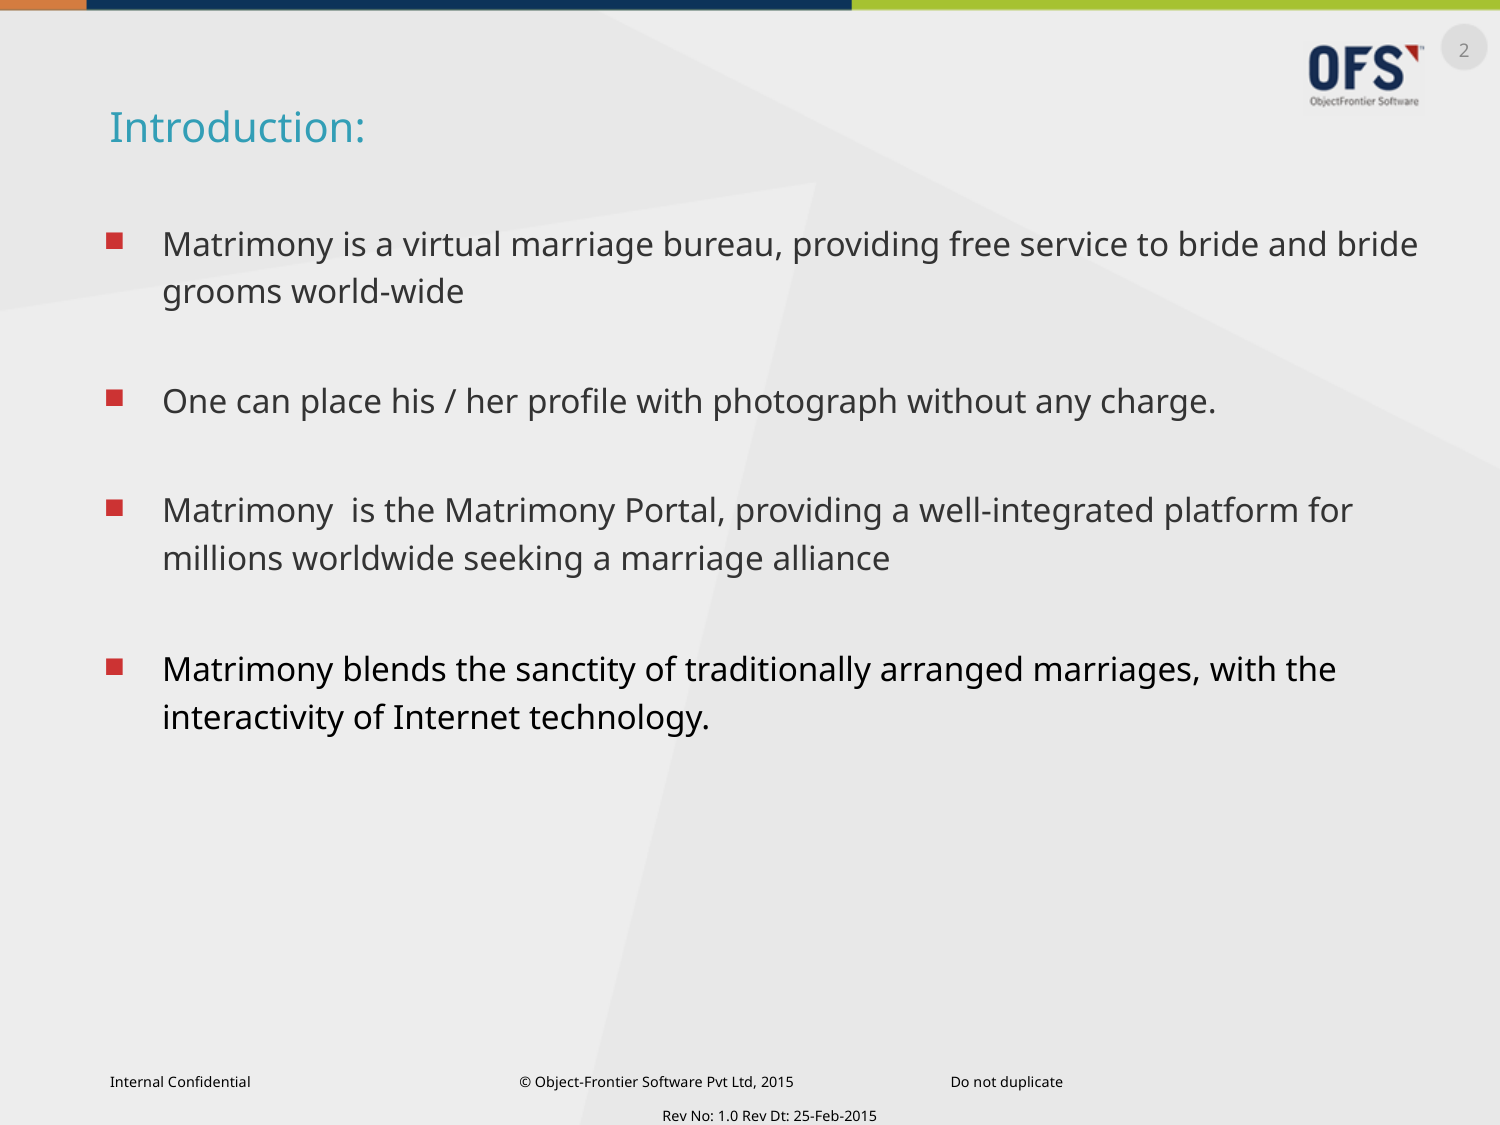

# Introduction:
Matrimony is a virtual marriage bureau, providing free service to bride and bride grooms world-wide
One can place his / her profile with photograph without any charge.
Matrimony is the Matrimony Portal, providing a well-integrated platform for millions worldwide seeking a marriage alliance
Matrimony blends the sanctity of traditionally arranged marriages, with the interactivity of Internet technology.